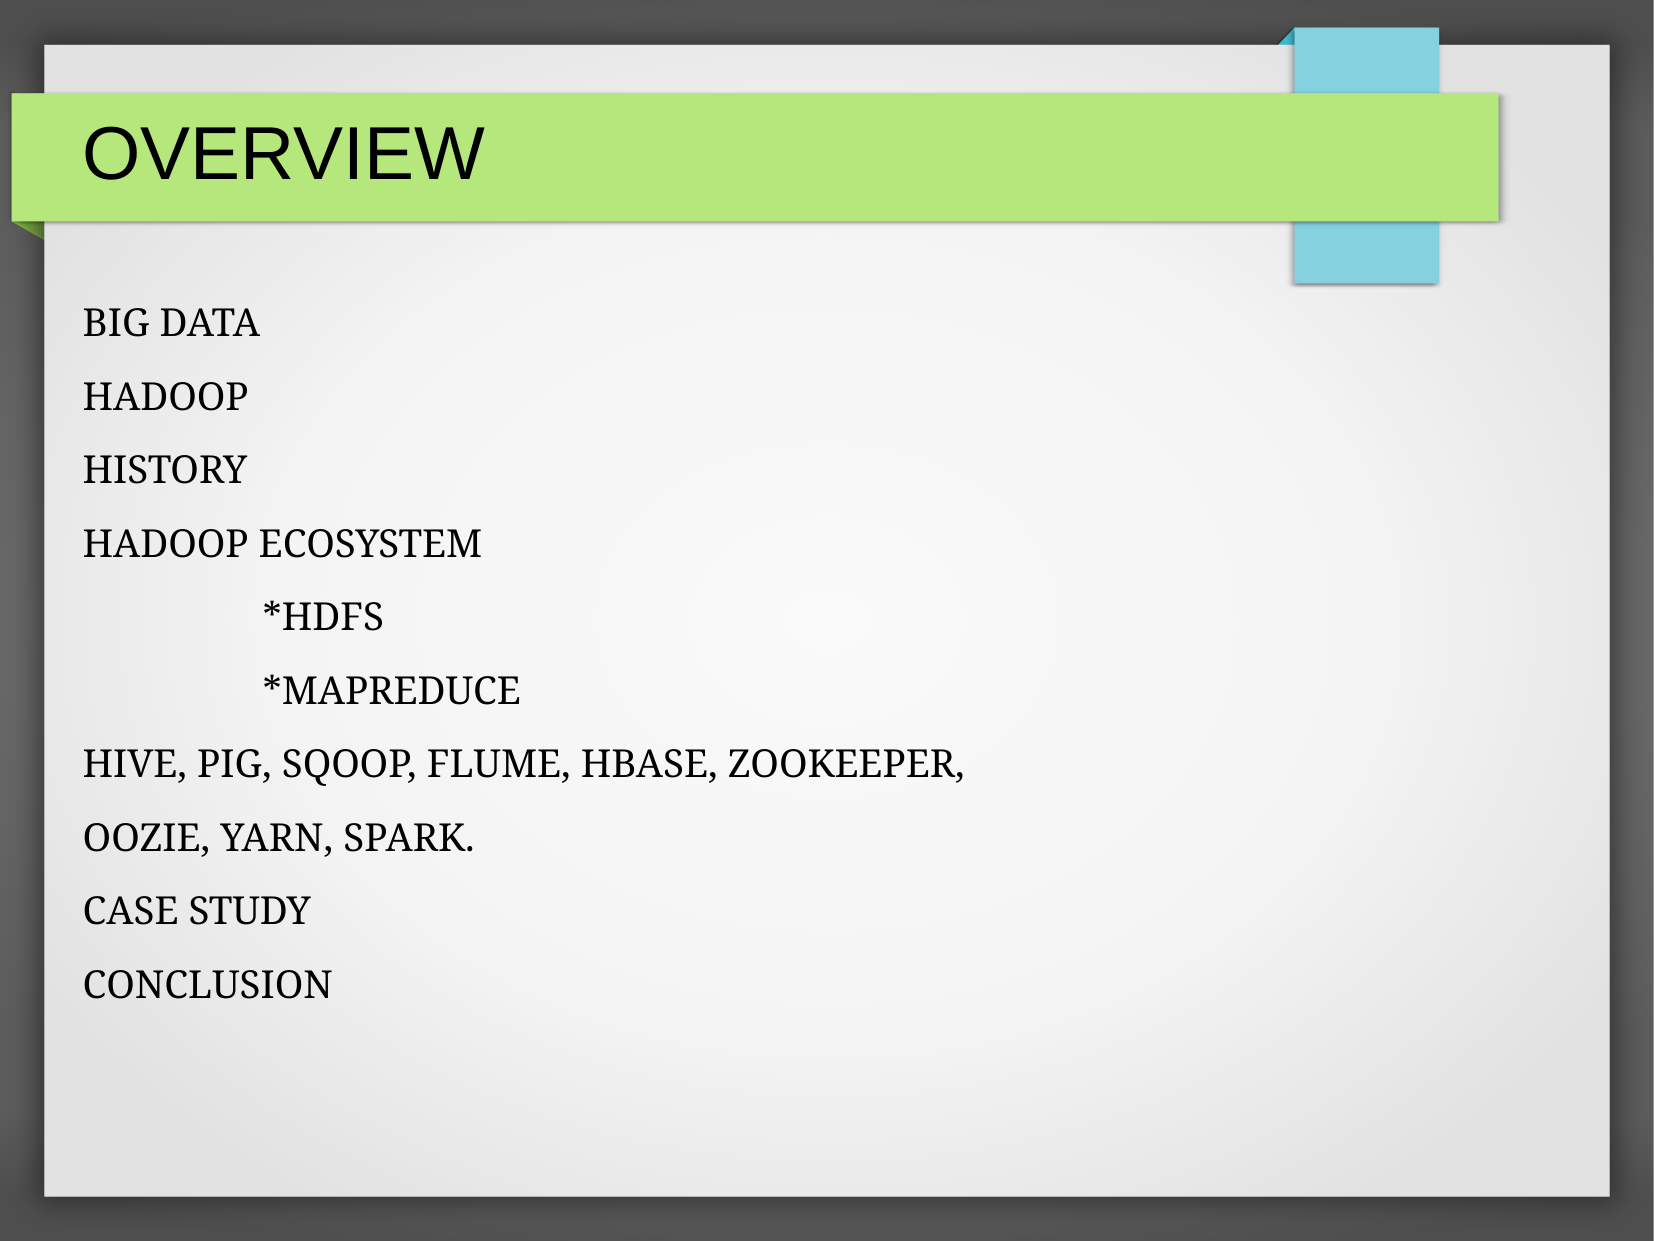

# OVERVIEW
BIG DATA
HADOOP
HISTORY
HADOOP ECOSYSTEM
 *HDFS
 *MAPREDUCE
HIVE, PIG, SQOOP, FLUME, HBASE, ZOOKEEPER,
OOZIE, YARN, SPARK.
CASE STUDY
CONCLUSION